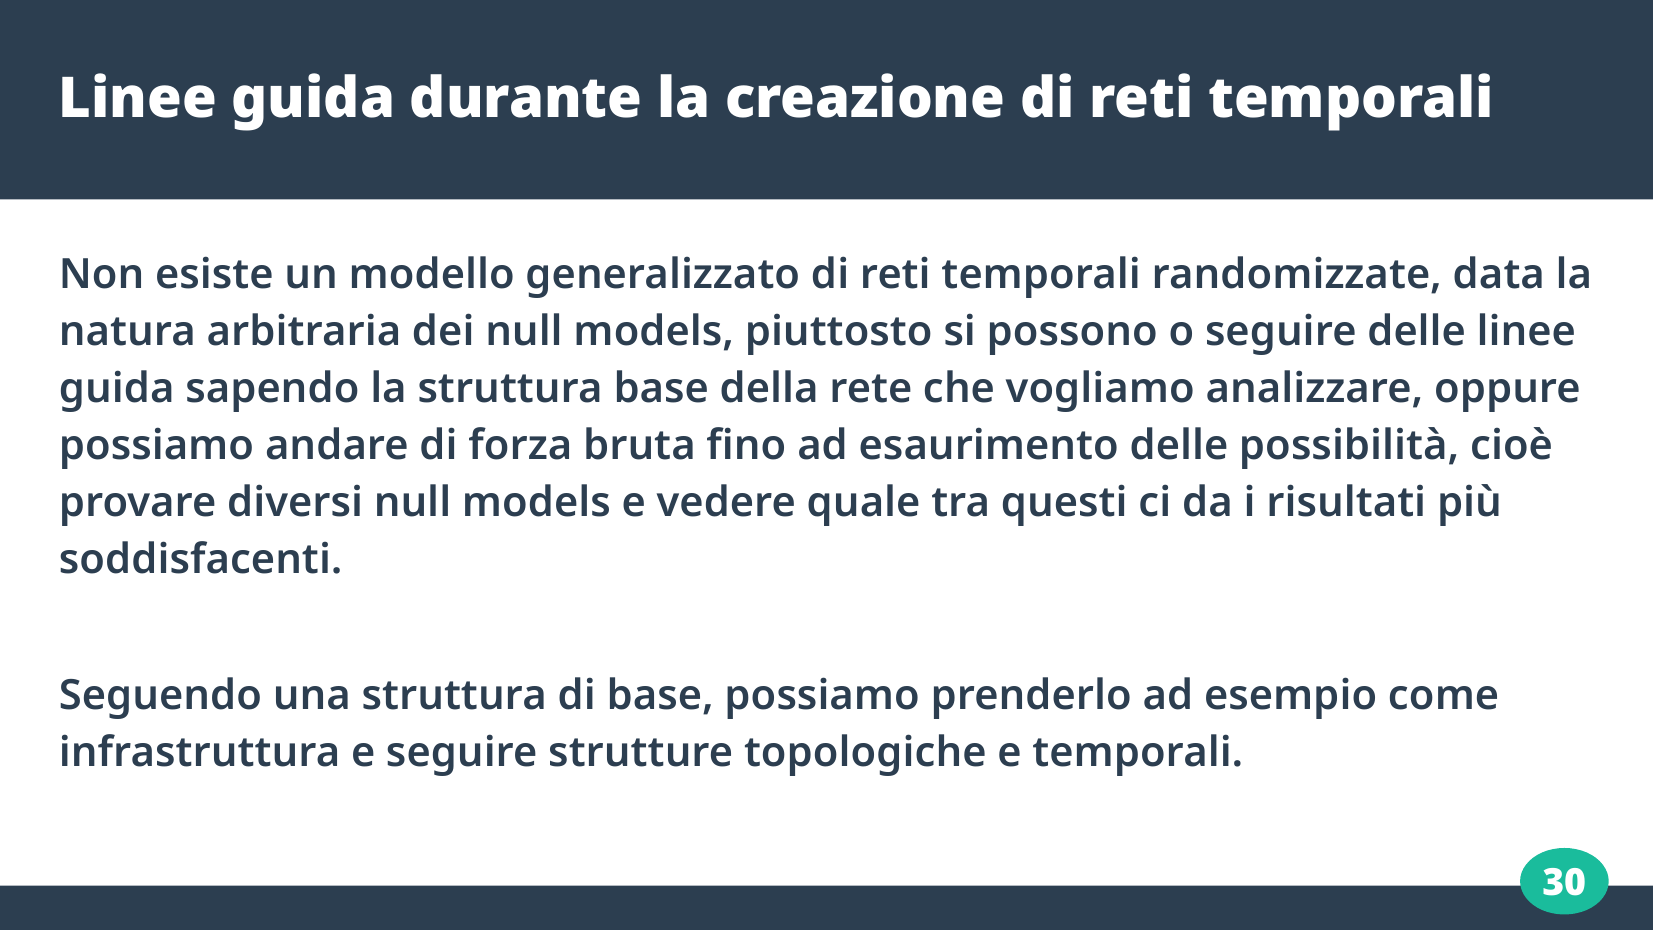

# Linee guida durante la creazione di reti temporali
Non esiste un modello generalizzato di reti temporali randomizzate, data la natura arbitraria dei null models, piuttosto si possono o seguire delle linee guida sapendo la struttura base della rete che vogliamo analizzare, oppure possiamo andare di forza bruta fino ad esaurimento delle possibilità, cioè provare diversi null models e vedere quale tra questi ci da i risultati più soddisfacenti.
Seguendo una struttura di base, possiamo prenderlo ad esempio come infrastruttura e seguire strutture topologiche e temporali.
30